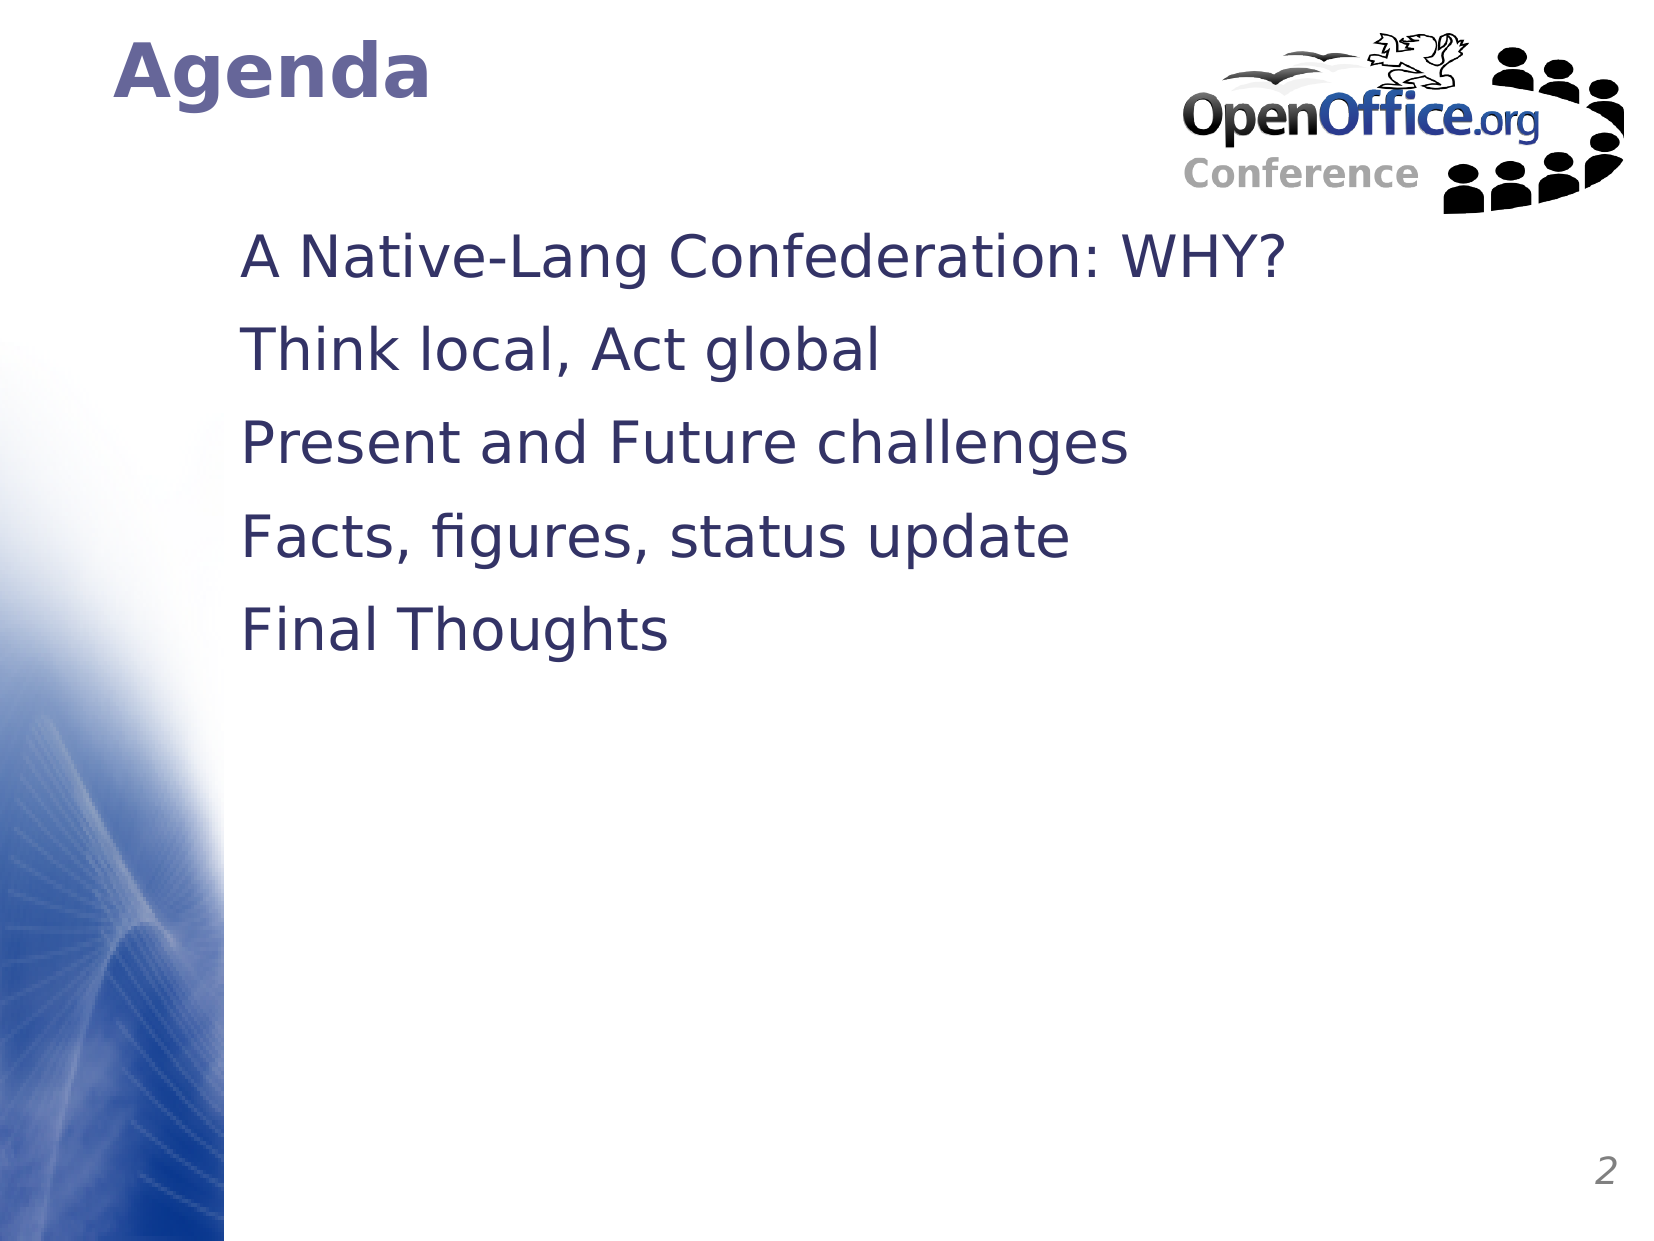

# Agenda
A Native-Lang Confederation: WHY?
Think local, Act global
Present and Future challenges
Facts, figures, status update
Final Thoughts